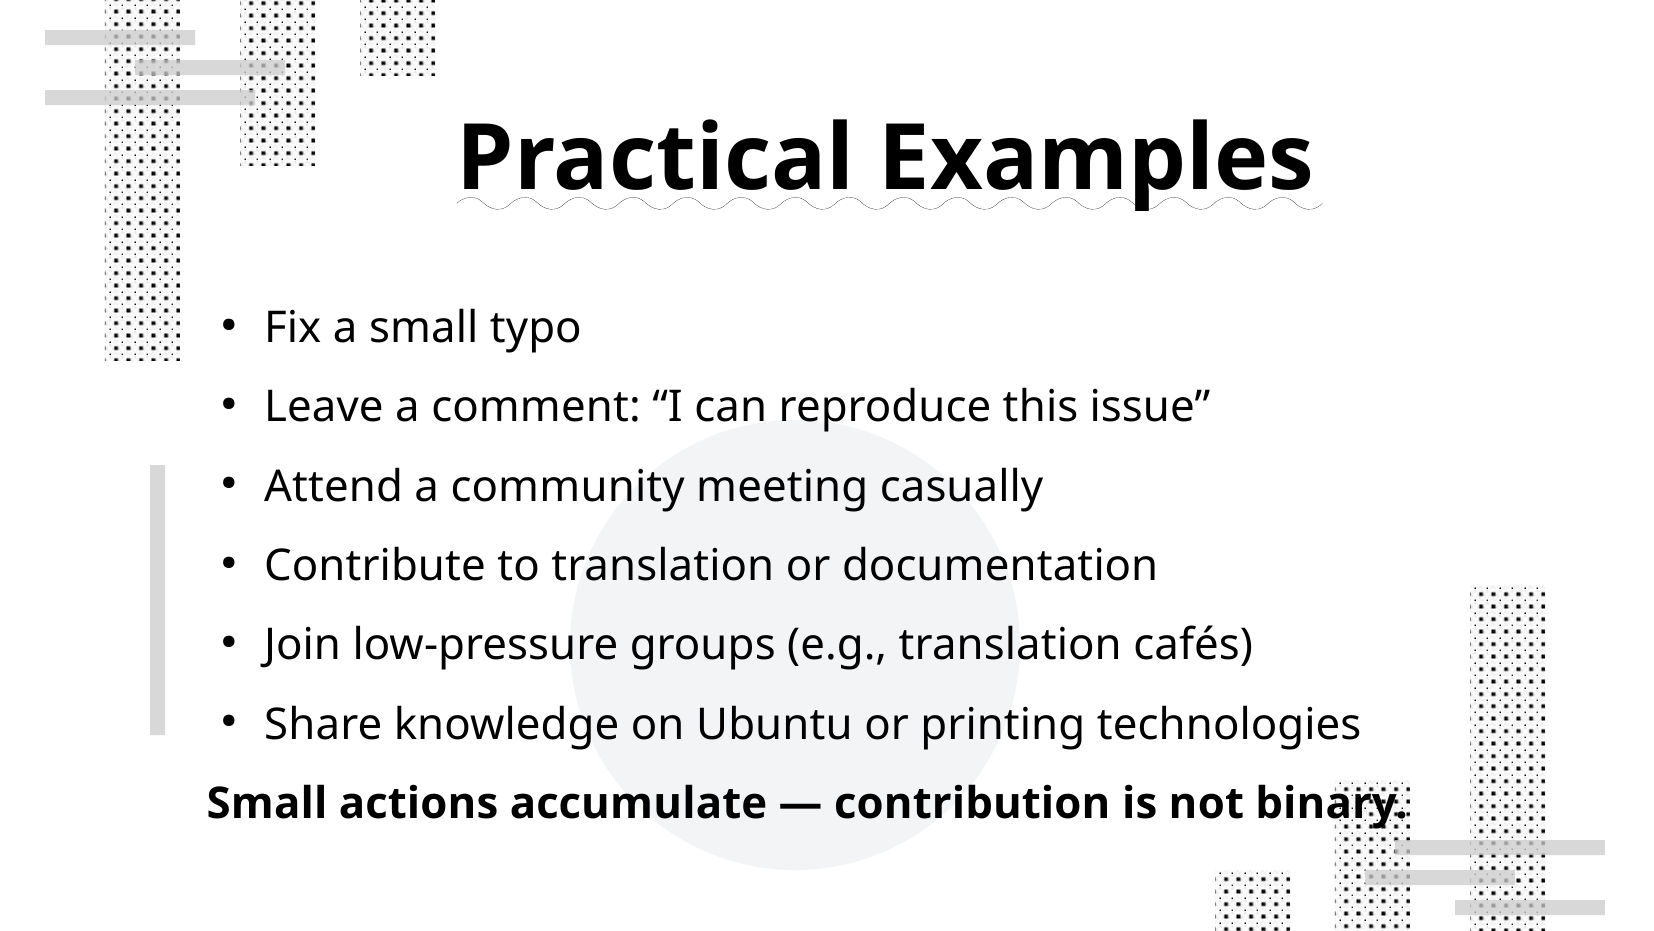

# Practical Examples
Fix a small typo
Leave a comment: “I can reproduce this issue”
Attend a community meeting casually
Contribute to translation or documentation
Join low-pressure groups (e.g., translation cafés)
Share knowledge on Ubuntu or printing technologies
Small actions accumulate — contribution is not binary.